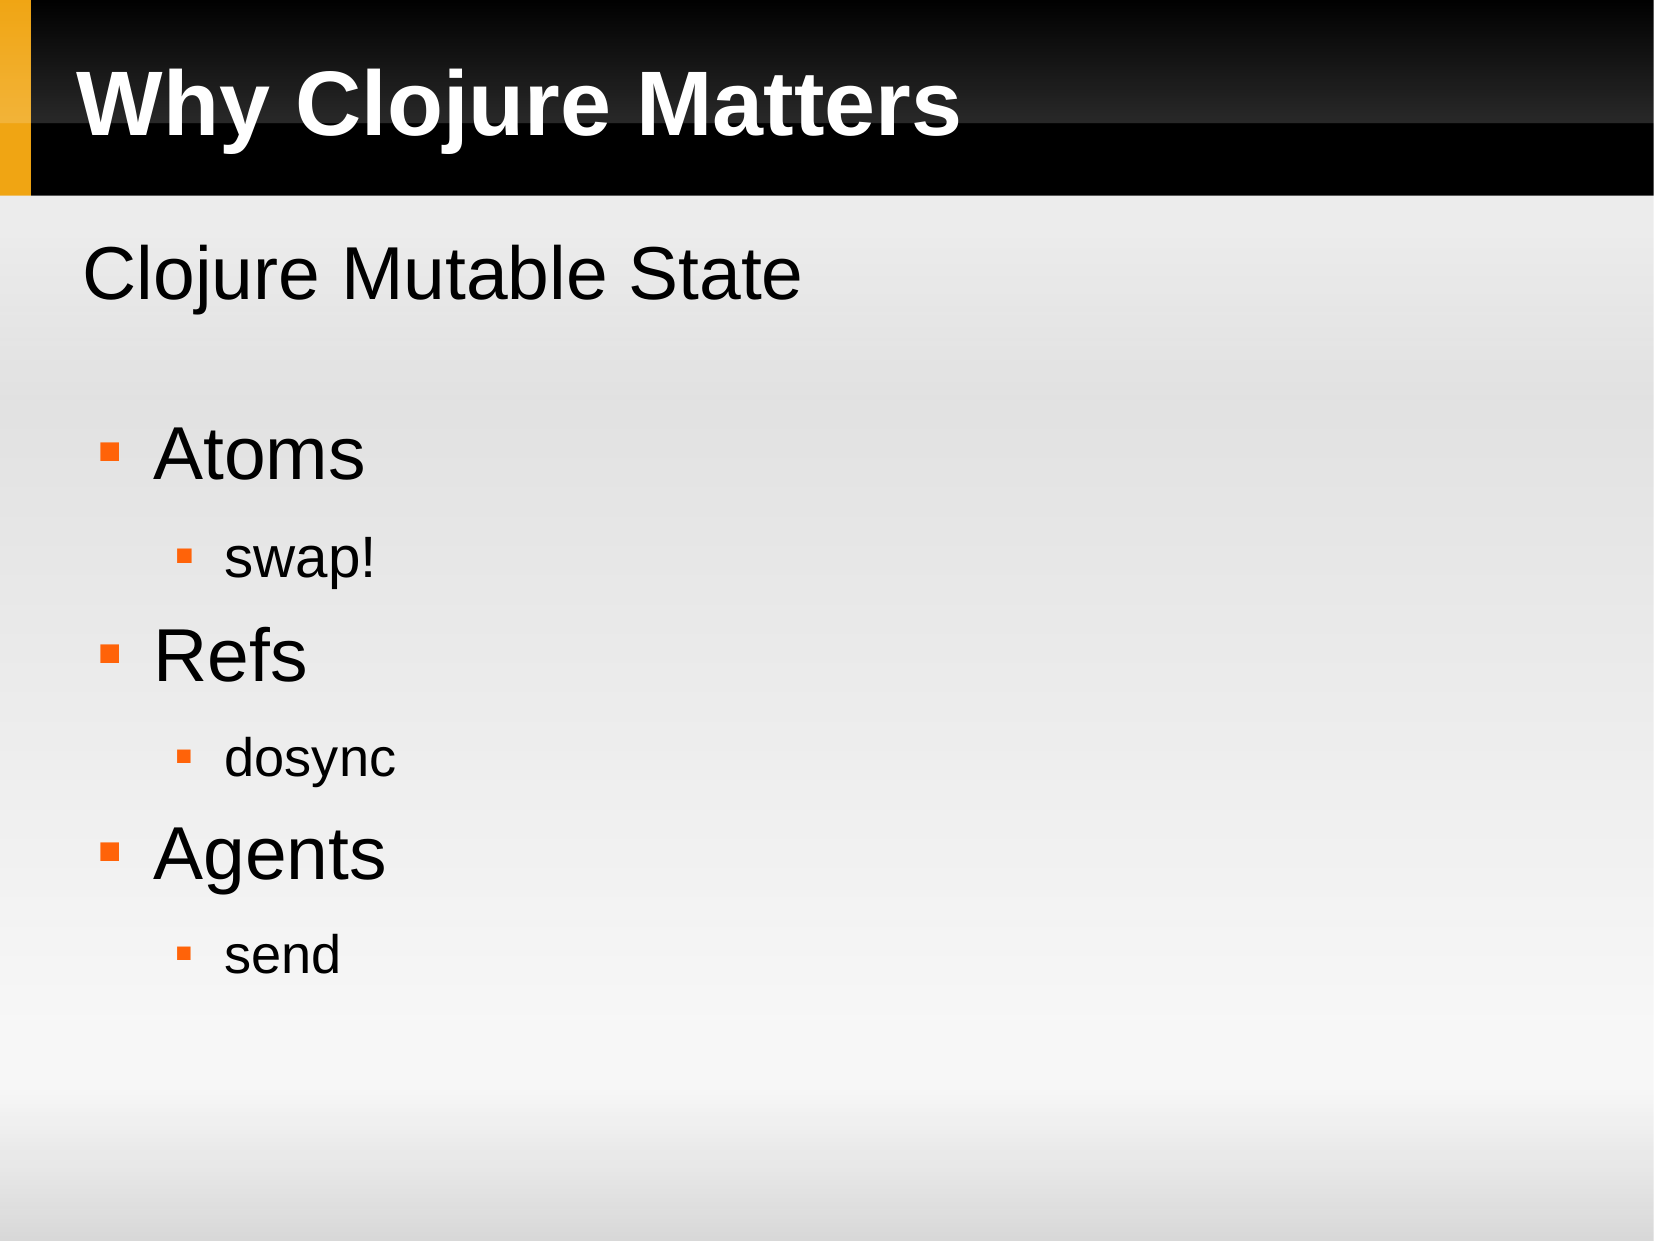

# Why Clojure Matters
Clojure Mutable State
Atoms
swap!
Refs
dosync
Agents
send